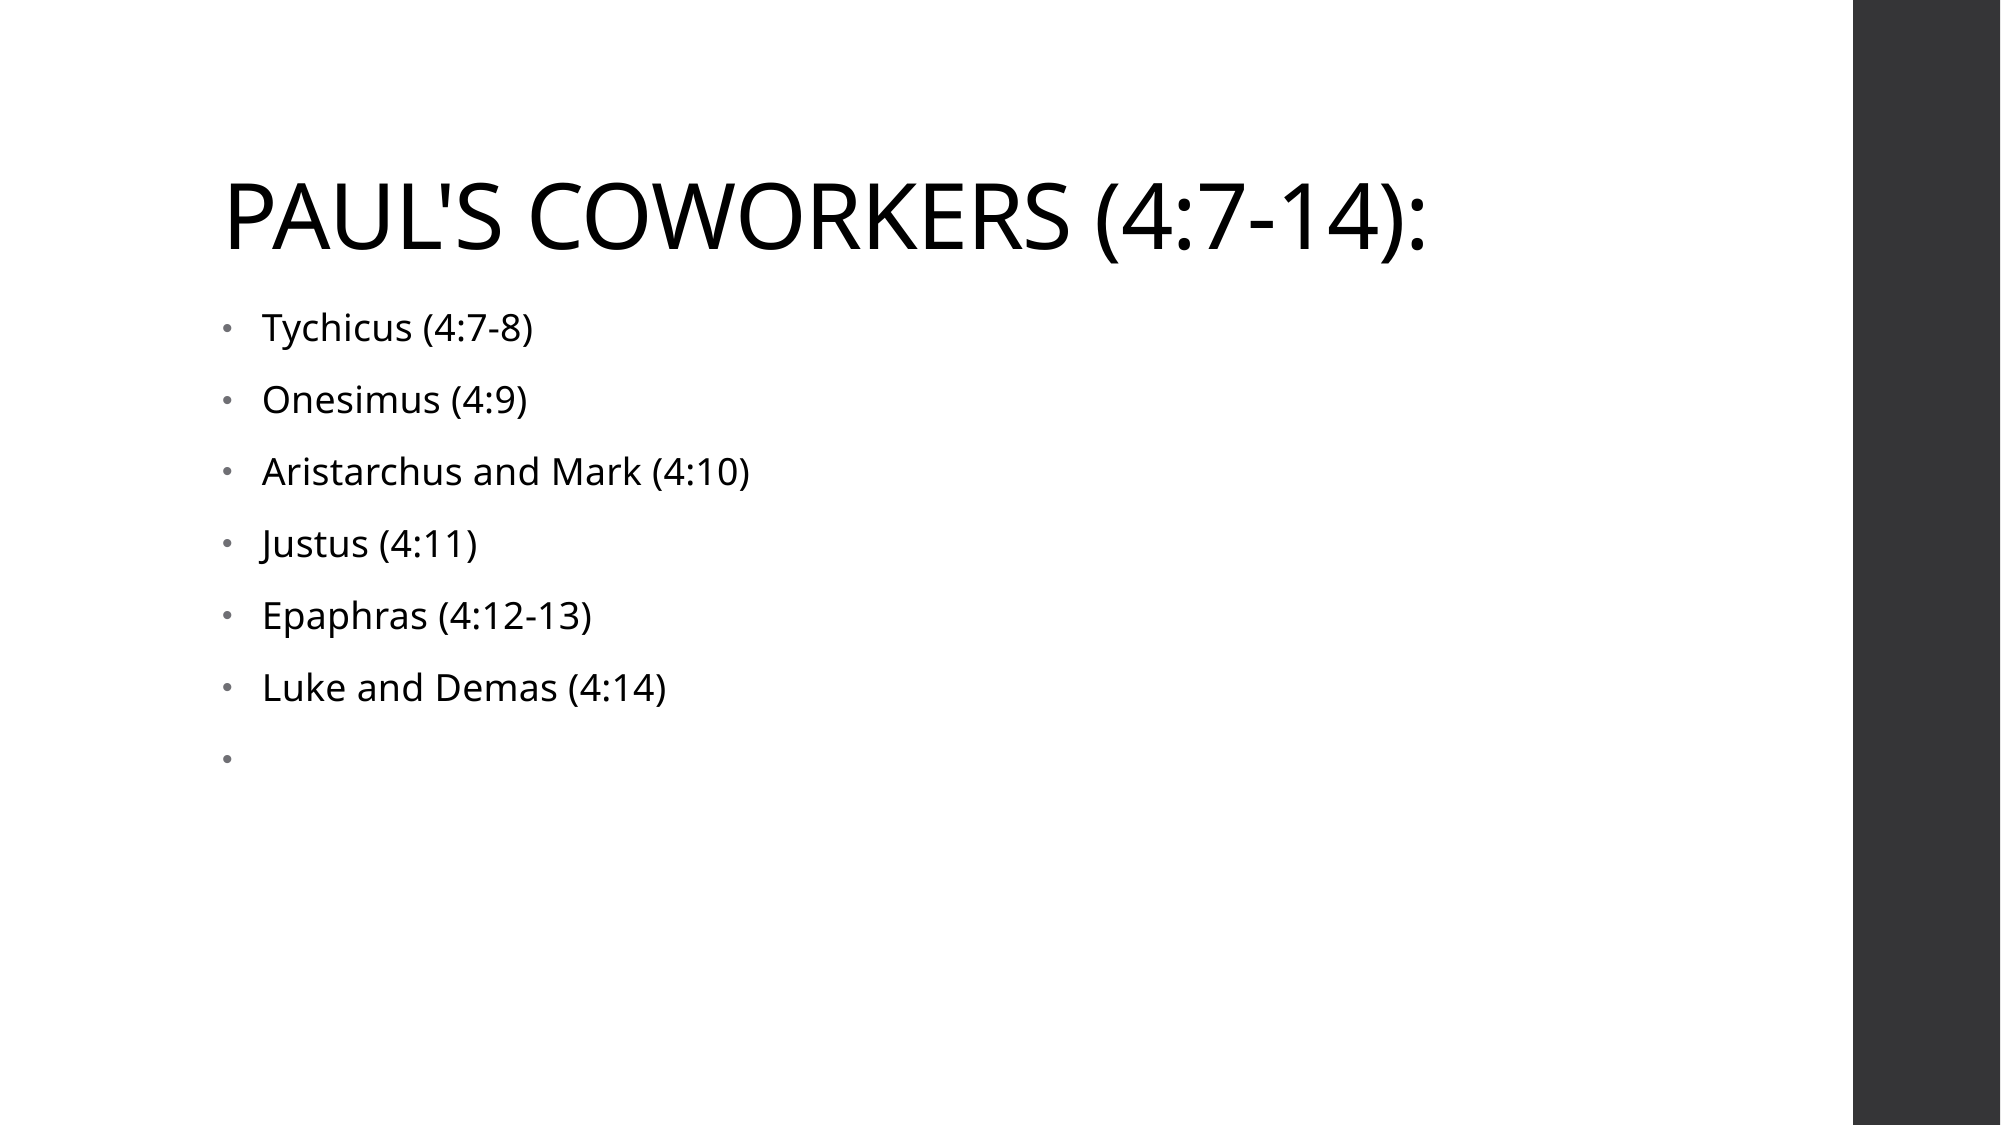

# PAUL'S COWORKERS (4:7-14):
 Tychicus (4:7-8)
 Onesimus (4:9)
 Aristarchus and Mark (4:10)
 Justus (4:11)
 Epaphras (4:12-13)
 Luke and Demas (4:14)